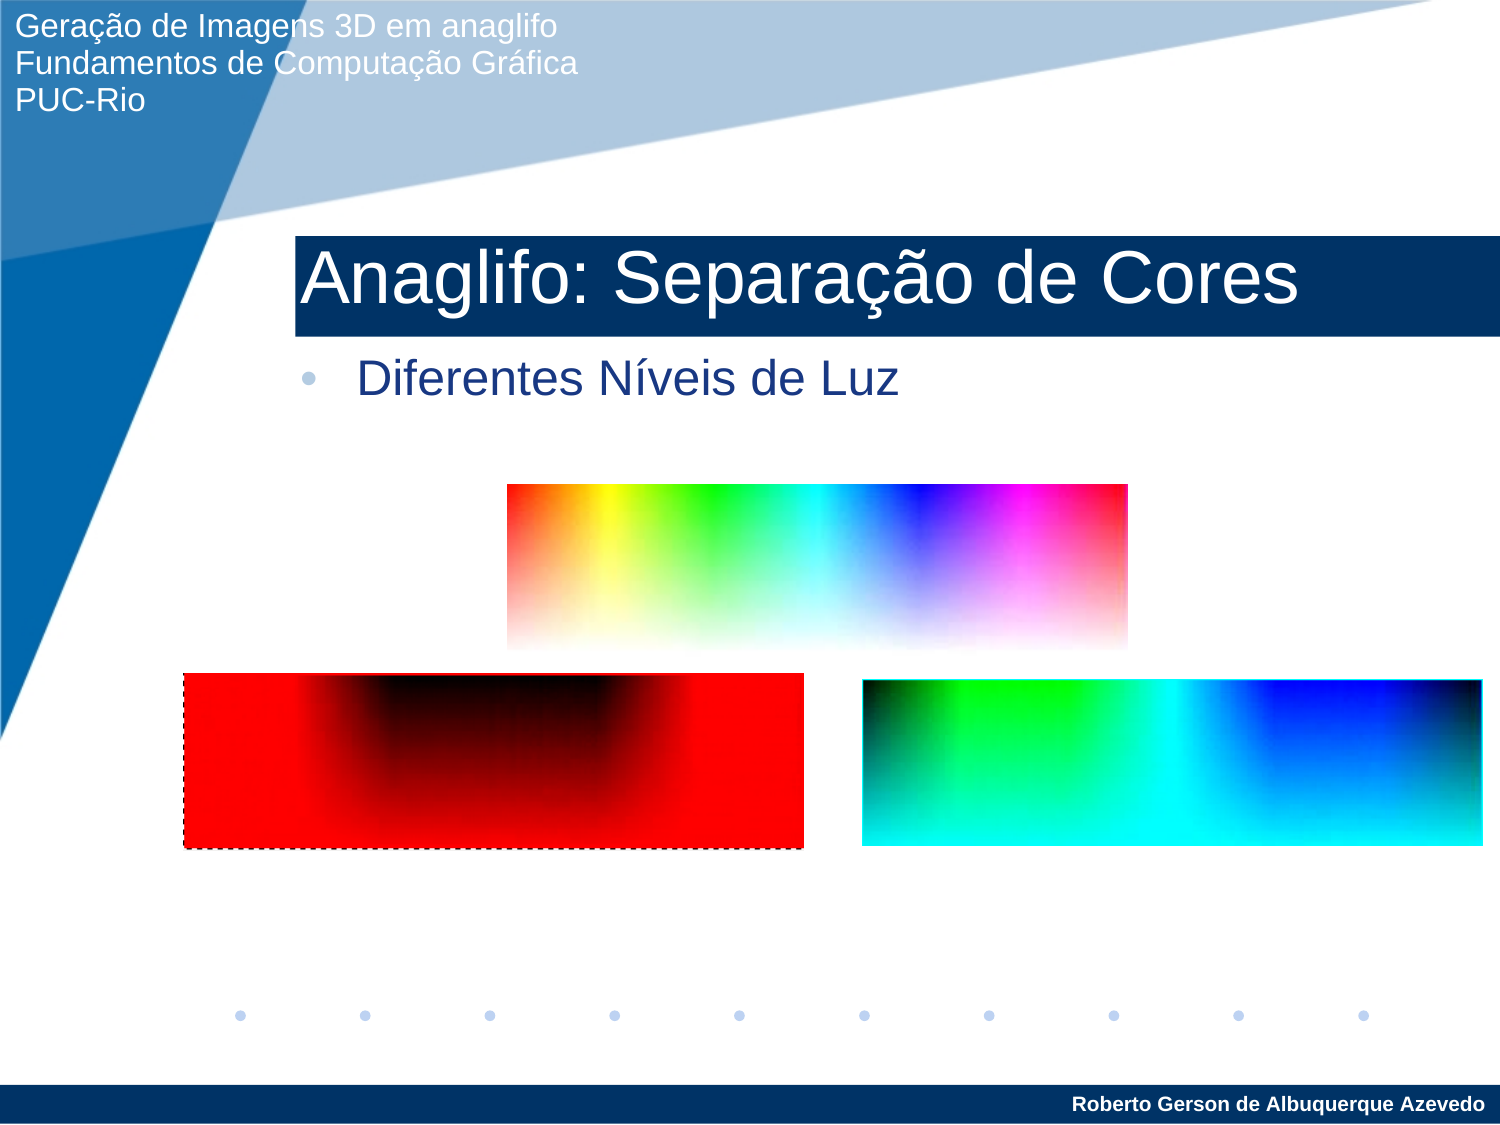

# Anaglifo: Separação de Cores
Diferentes Níveis de Luz